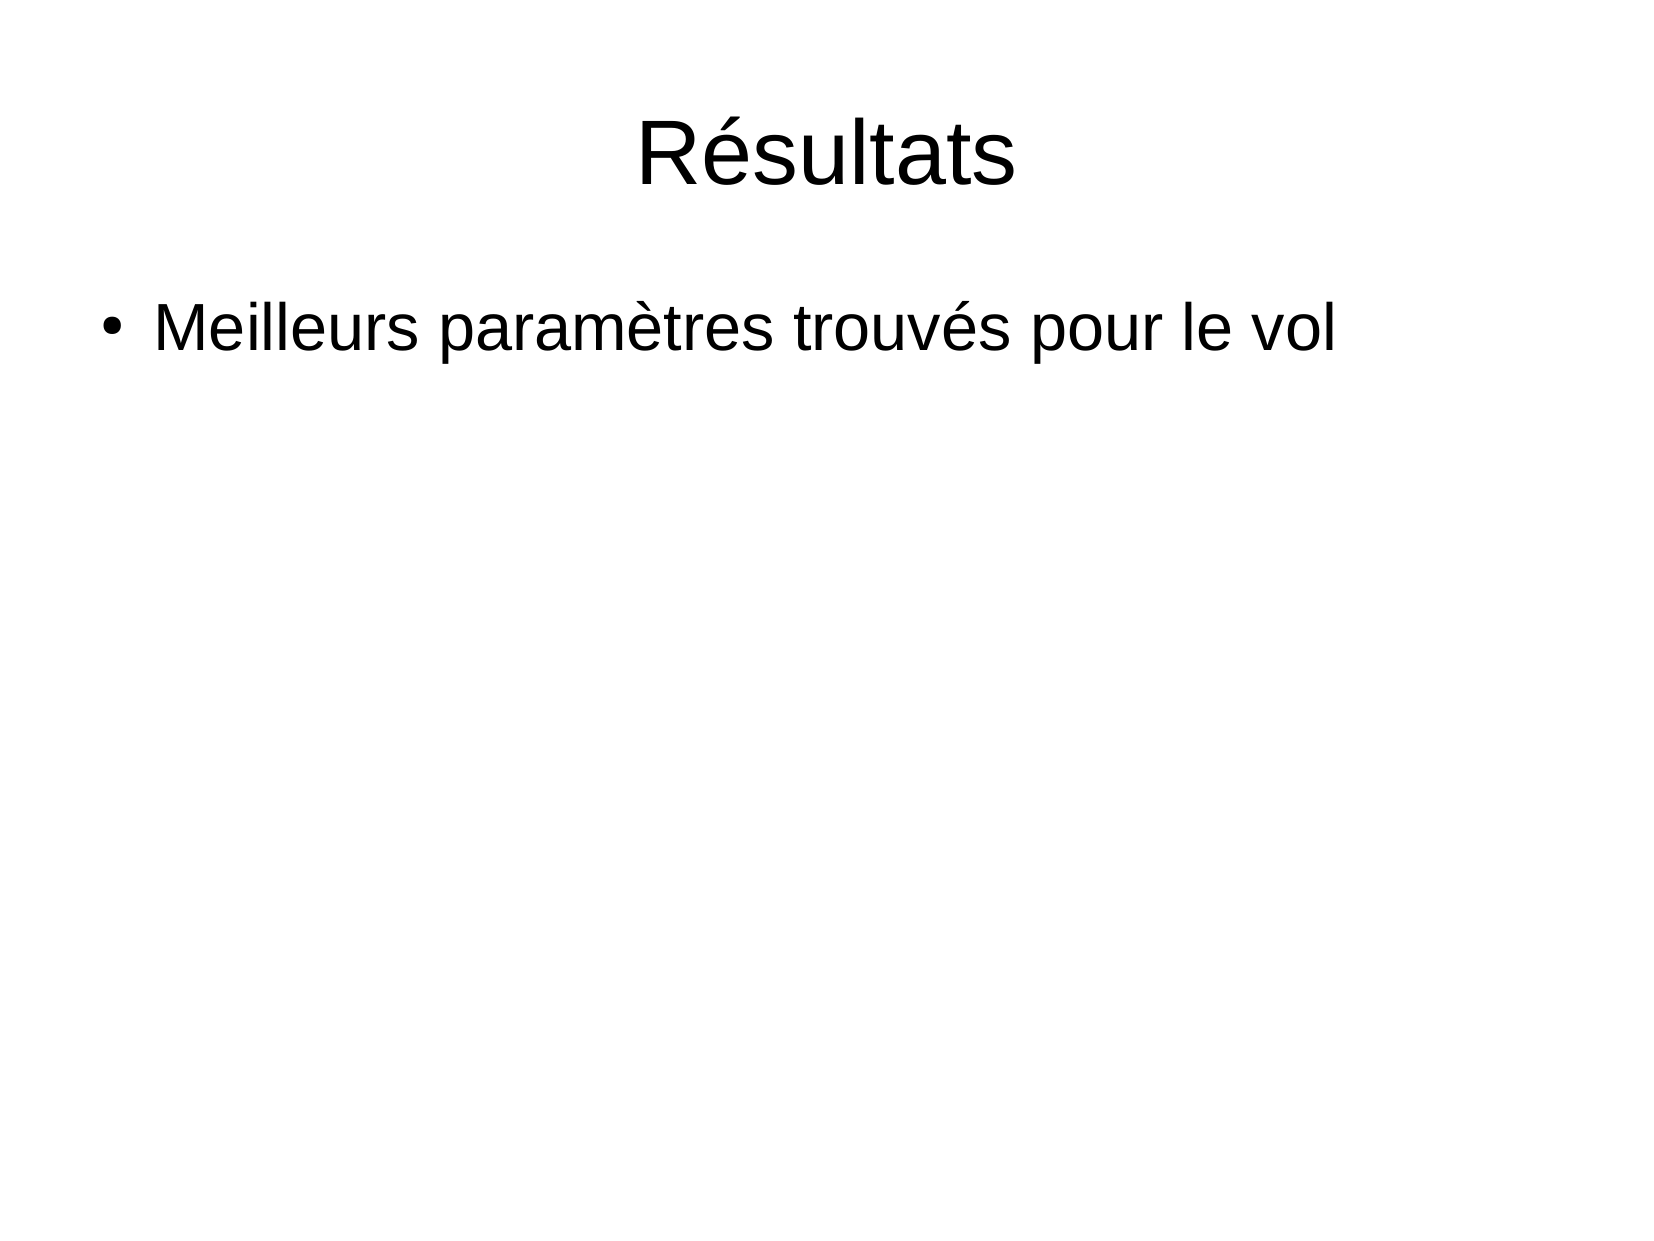

# Résultats
Meilleurs paramètres trouvés pour le vol